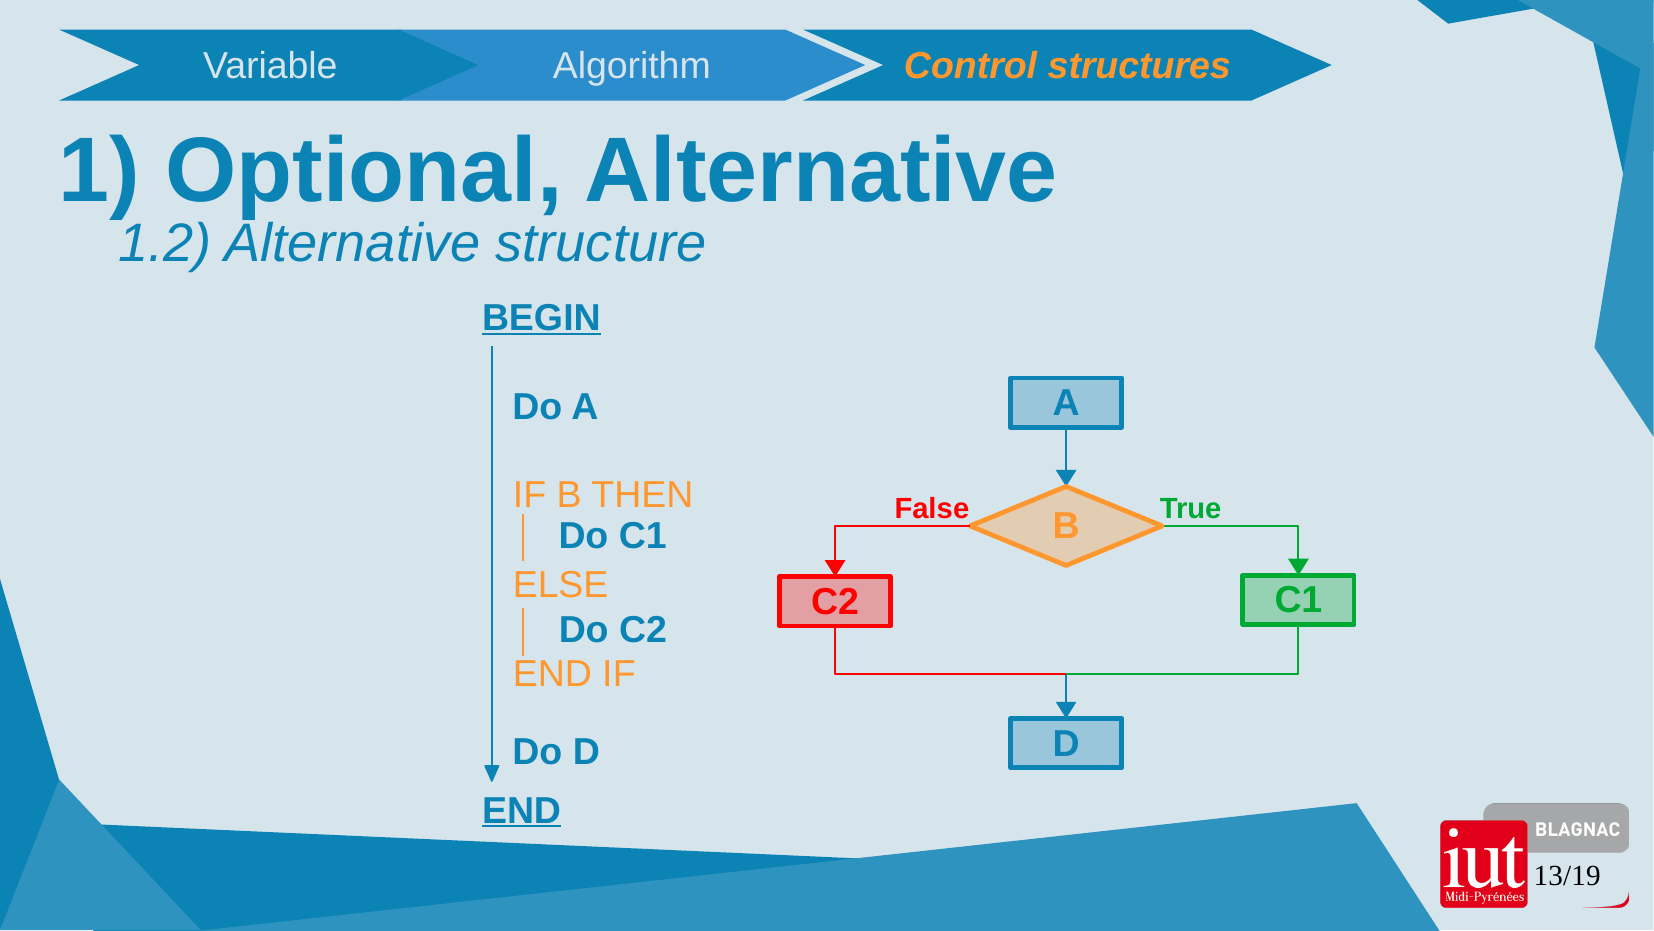

Variable
Algorithm
Control structures
# 1) Optional, Alternative
1.2) Alternative structure
BEGIN
END
Do A
A
D
Do D
IF B THEN
ELSE
END IF
Do C1
Do C2
False
True
B
C1
C2
13